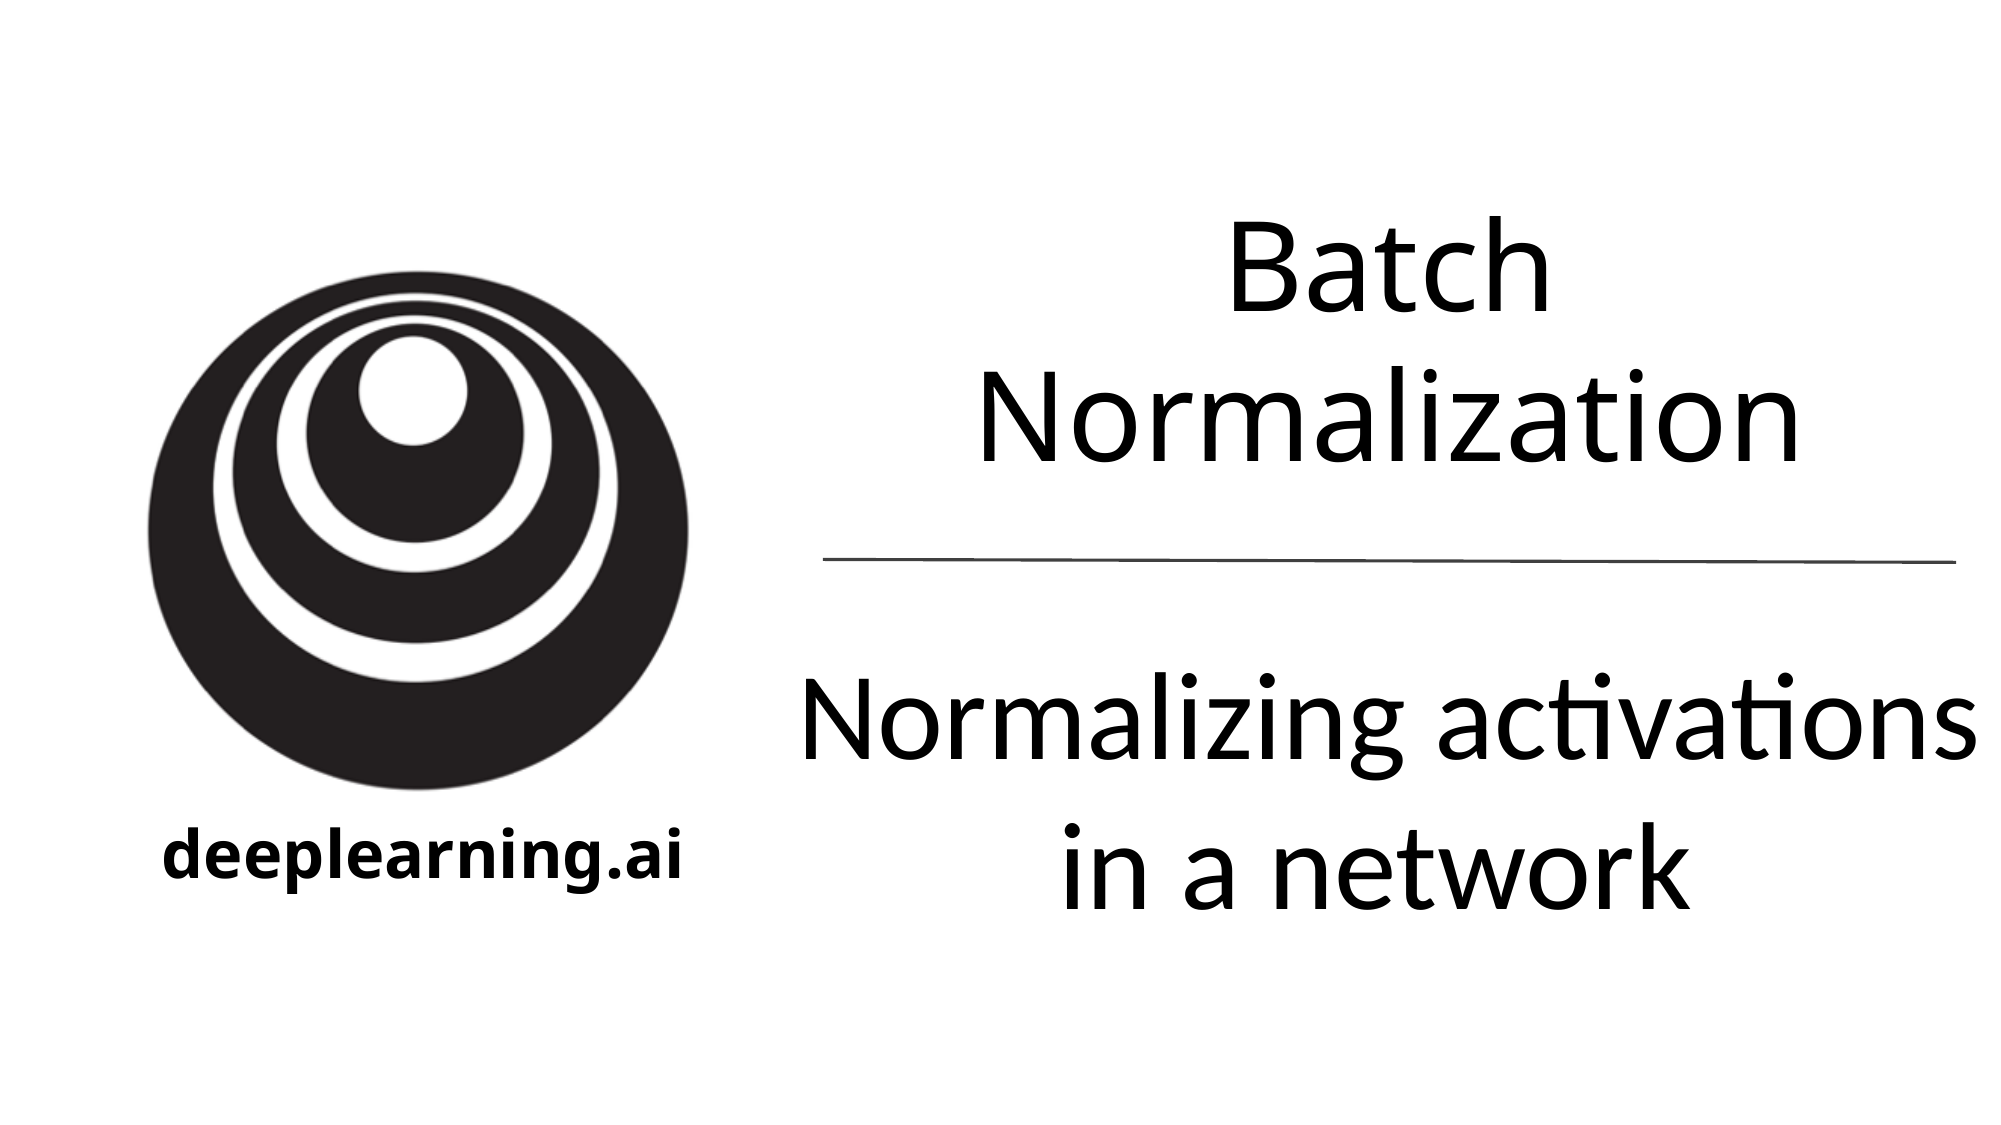

# Batch Normalization
deeplearning.ai
Normalizing activations
in a network